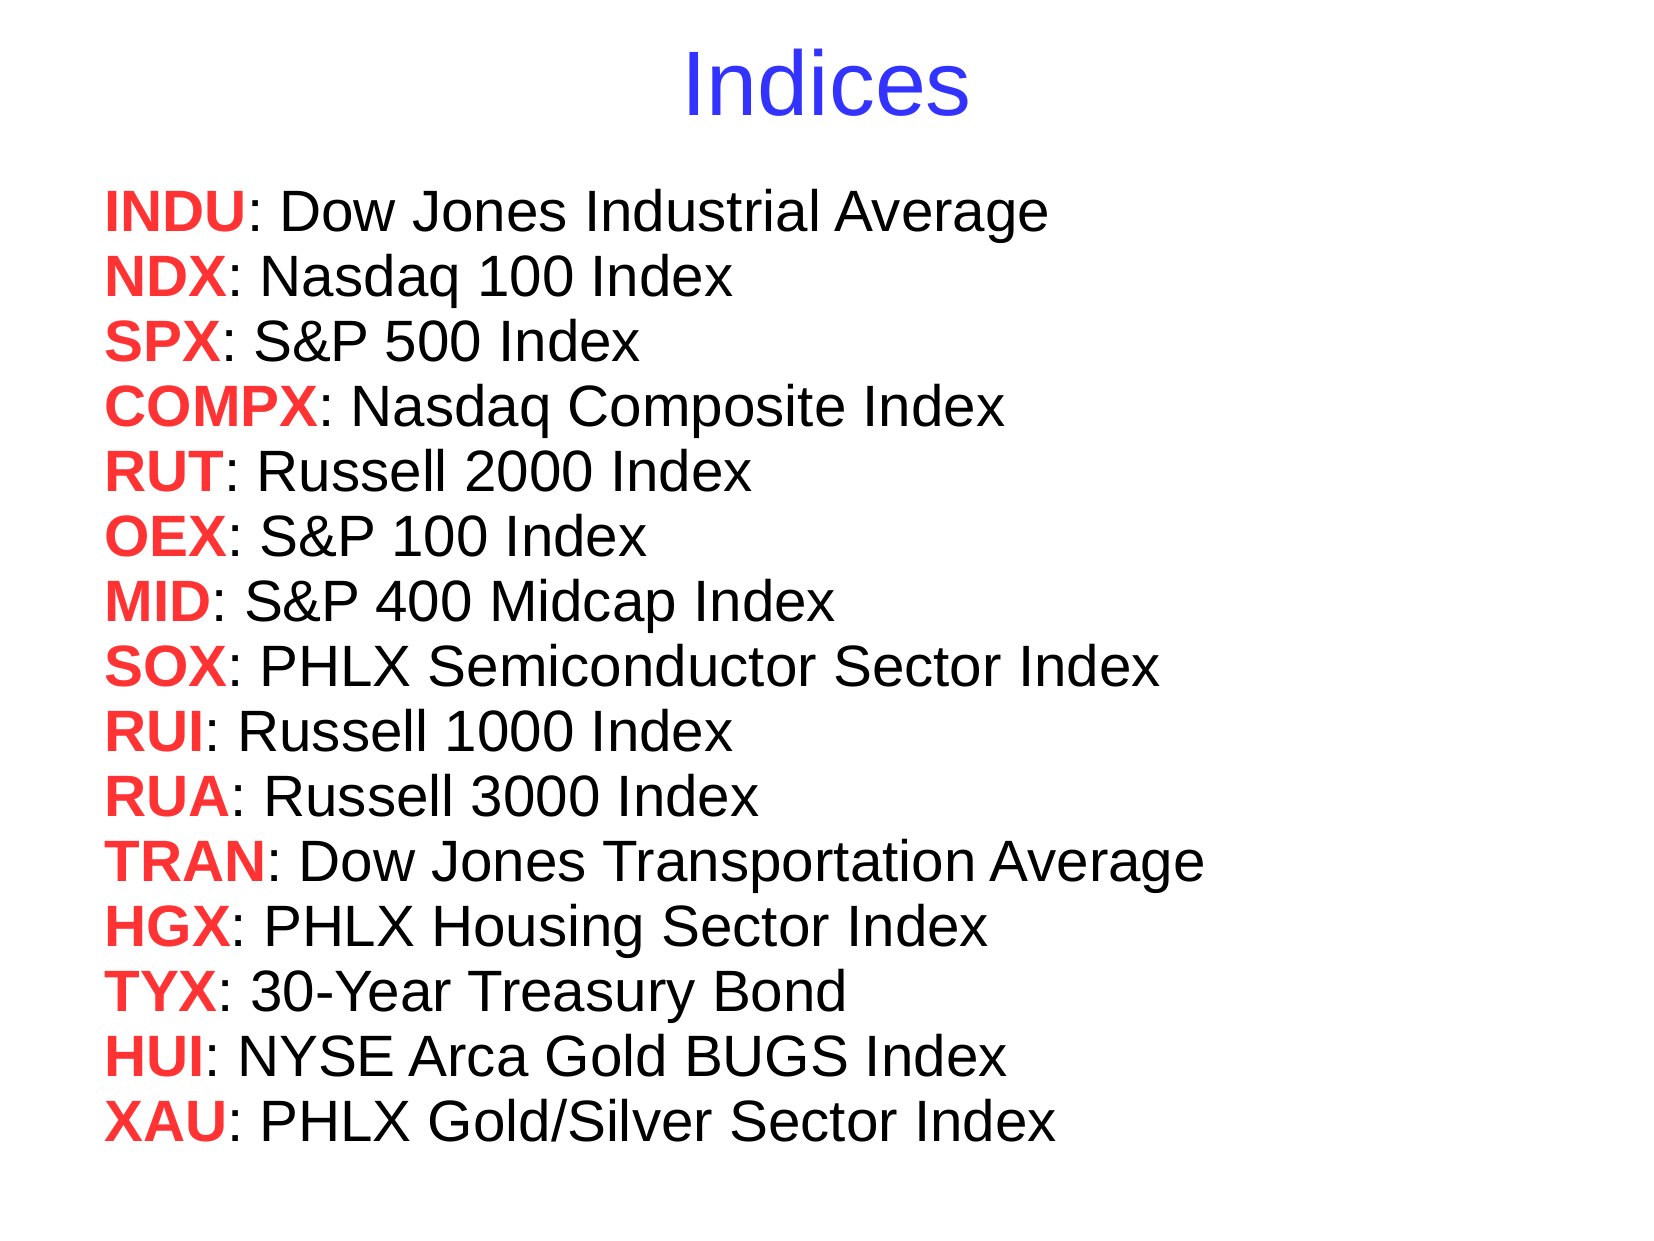

# Indices
INDU: Dow Jones Industrial Average
NDX: Nasdaq 100 Index
SPX: S&P 500 Index
COMPX: Nasdaq Composite Index
RUT: Russell 2000 Index
OEX: S&P 100 Index
MID: S&P 400 Midcap Index
SOX: PHLX Semiconductor Sector Index
RUI: Russell 1000 Index
RUA: Russell 3000 Index
TRAN: Dow Jones Transportation Average
HGX: PHLX Housing Sector Index
TYX: 30-Year Treasury Bond
HUI: NYSE Arca Gold BUGS Index
XAU: PHLX Gold/Silver Sector Index